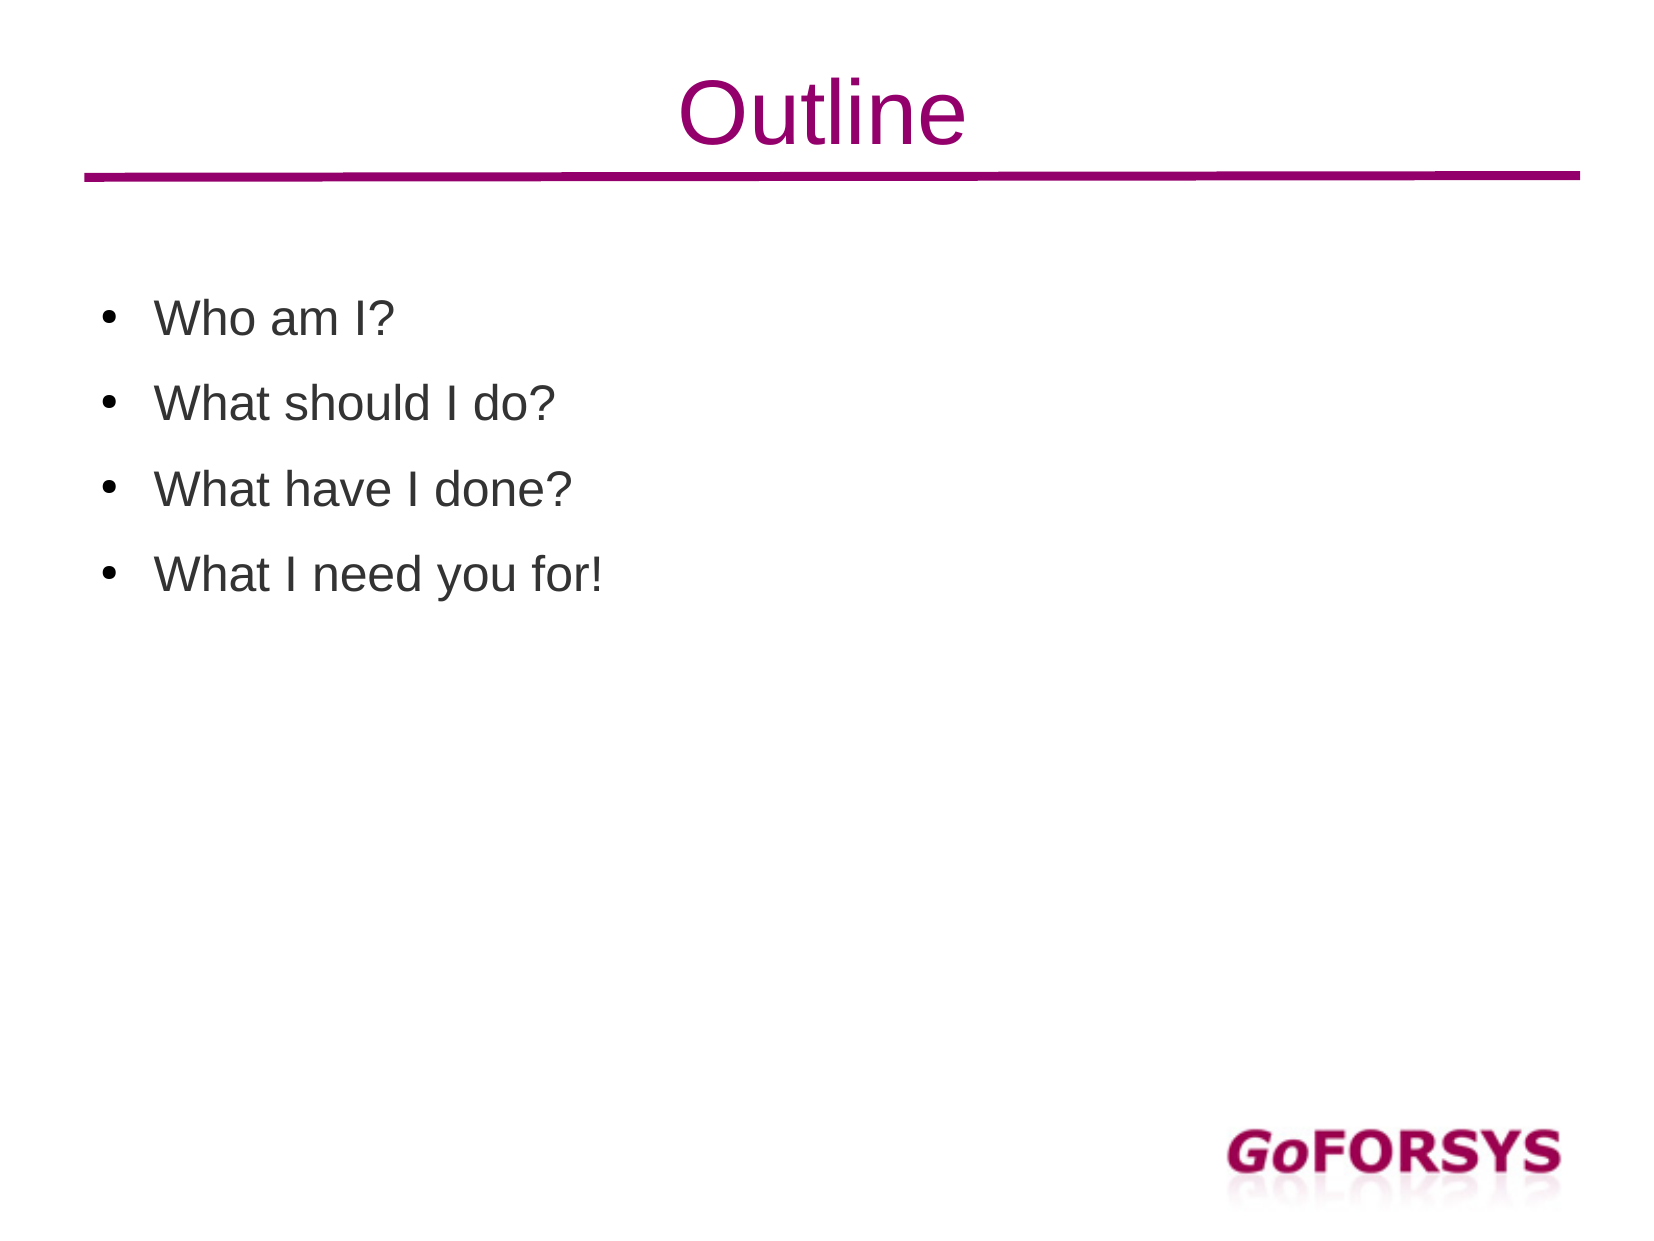

# Outline
Who am I?
What should I do?
What have I done?
What I need you for!